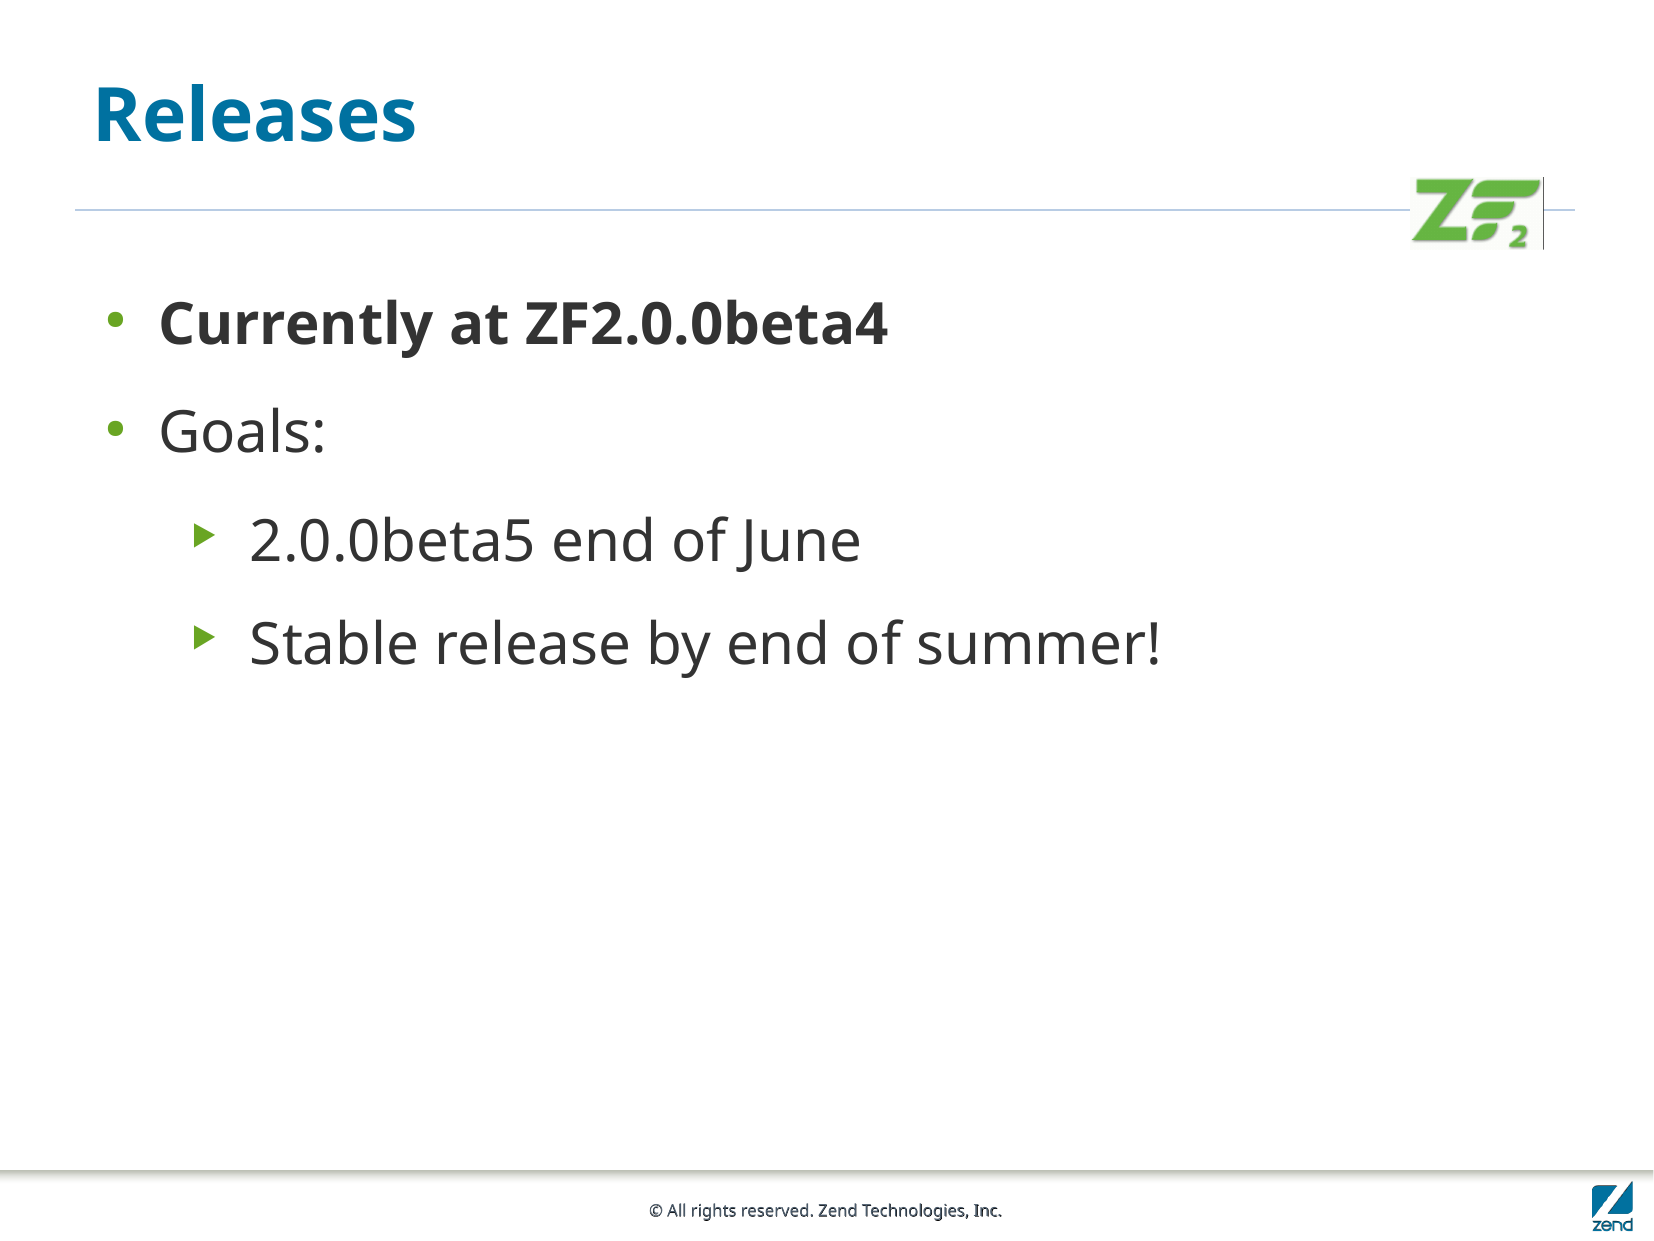

# Releases
Currently at ZF2.0.0beta4
Goals:
2.0.0beta5 end of June
Stable release by end of summer!